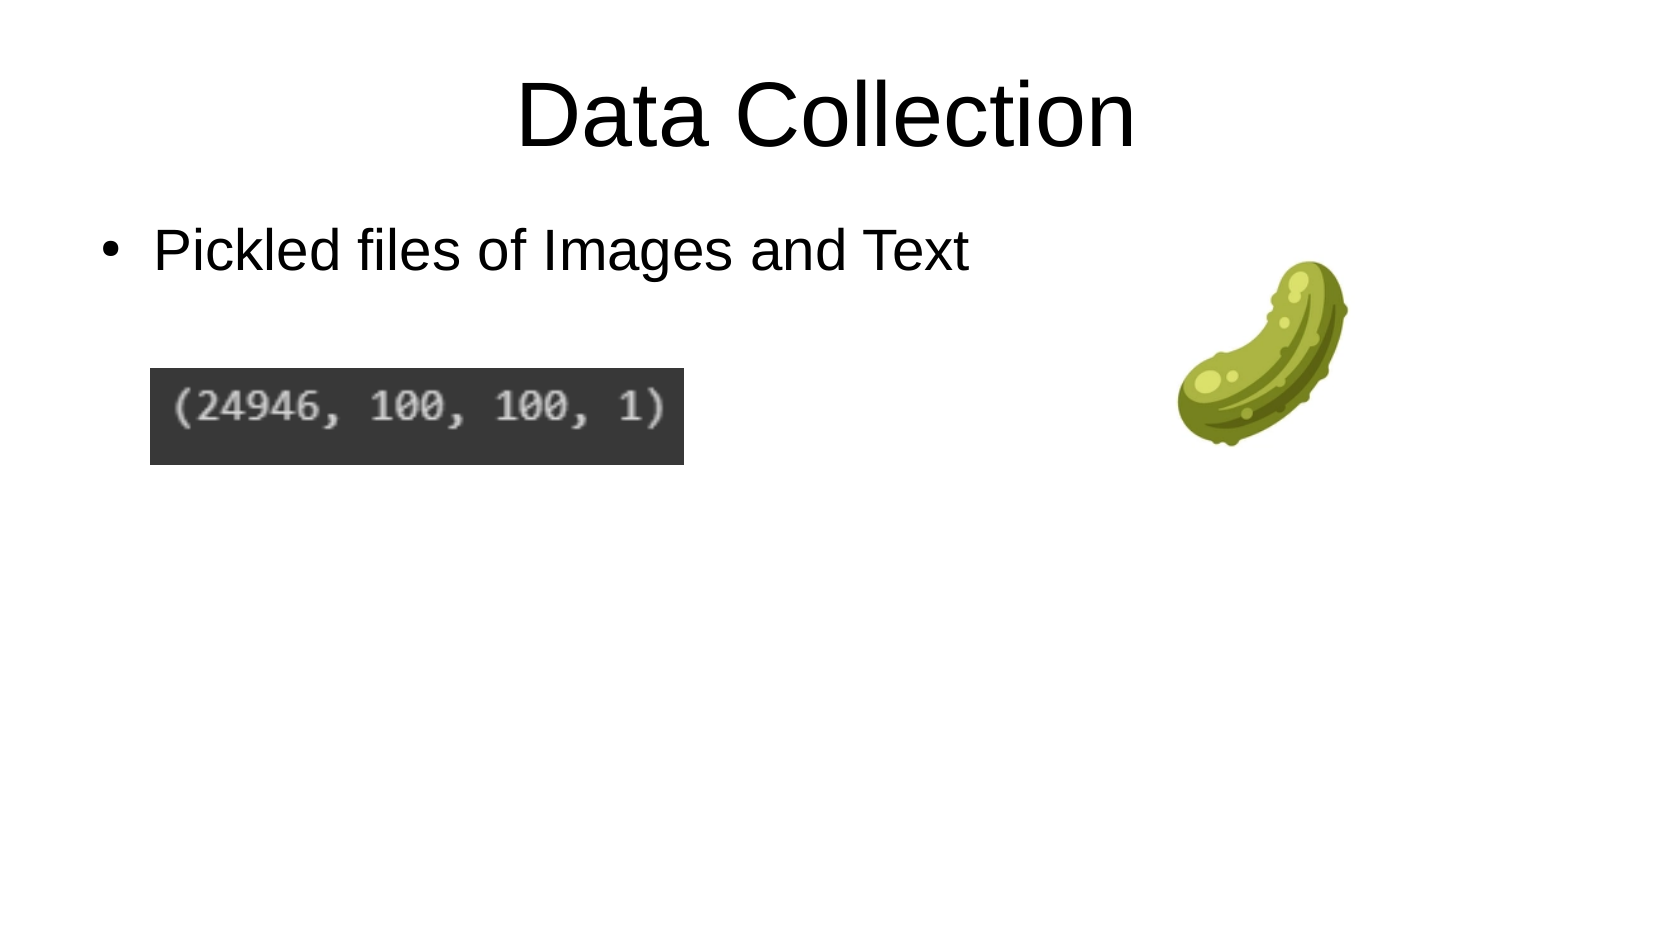

# Data Collection
Pickled files of Images and Text